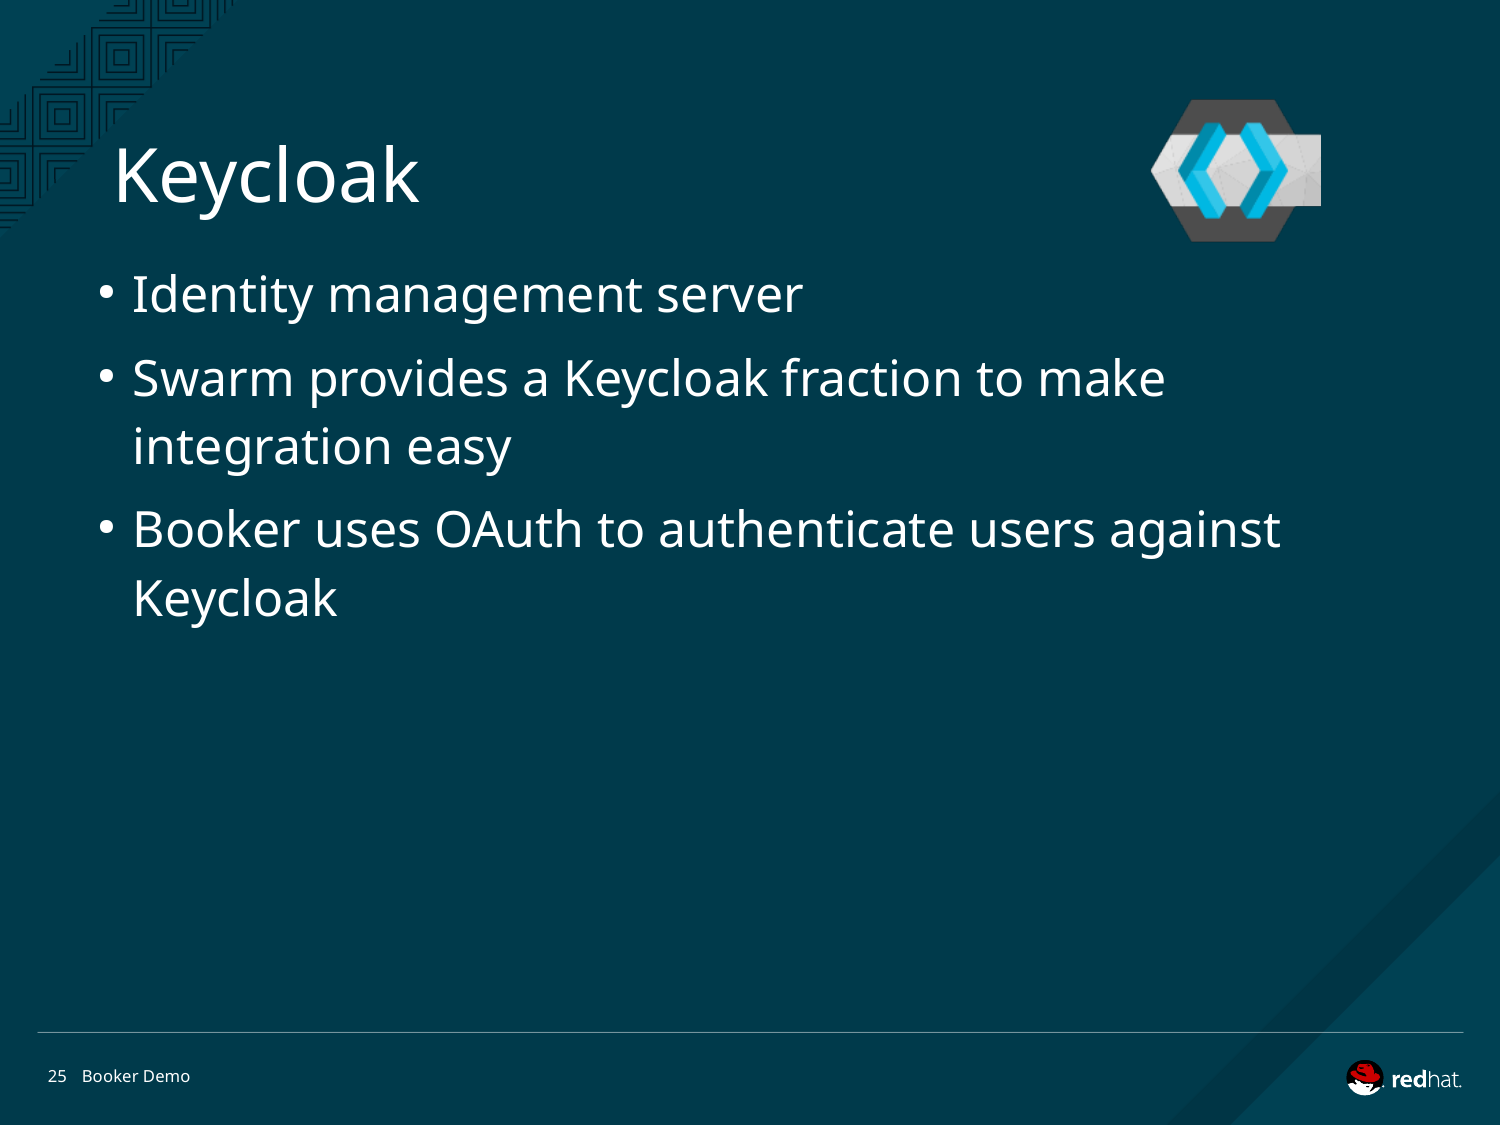

# Keycloak
Identity management server
Swarm provides a Keycloak fraction to make integration easy
Booker uses OAuth to authenticate users against Keycloak
25
Booker Demo